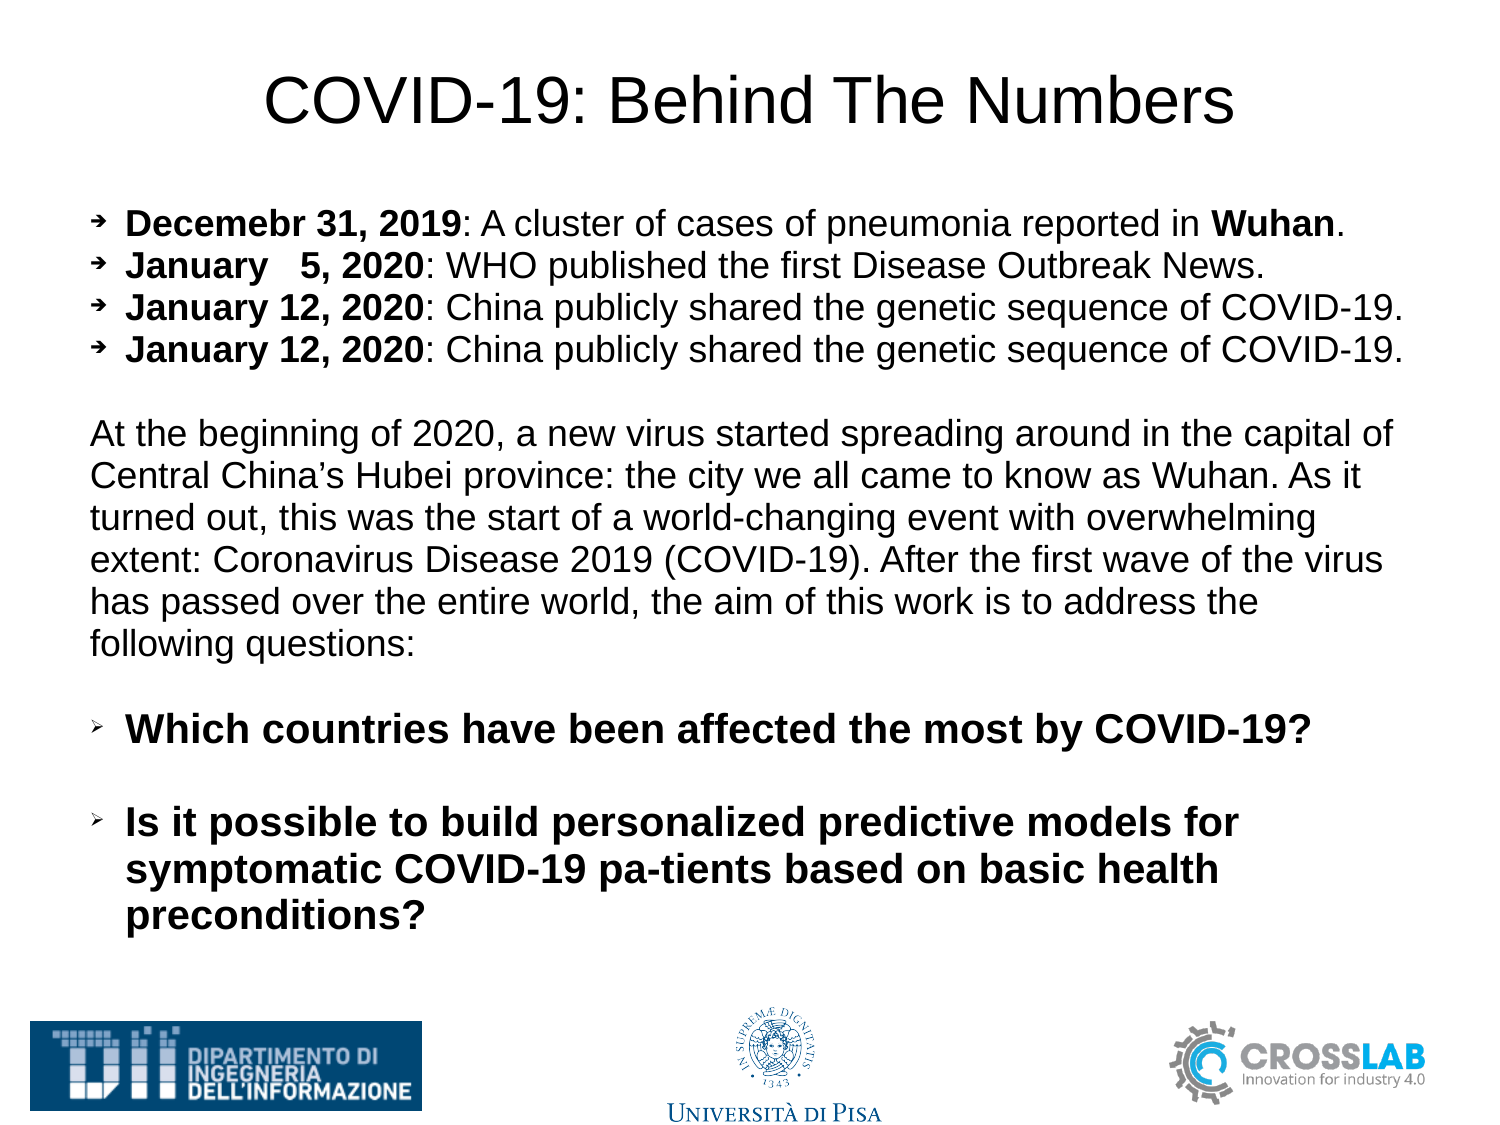

COVID-19: Behind The Numbers
Decemebr 31, 2019: A cluster of cases of pneumonia reported in Wuhan.
January 5, 2020: WHO published the first Disease Outbreak News.
January 12, 2020: China publicly shared the genetic sequence of COVID-19.
January 12, 2020: China publicly shared the genetic sequence of COVID-19.
At the beginning of 2020, a new virus started spreading around in the capital of Central China’s Hubei province: the city we all came to know as Wuhan. As it turned out, this was the start of a world-changing event with overwhelming extent: Coronavirus Disease 2019 (COVID-19). After the first wave of the virus has passed over the entire world, the aim of this work is to address the following questions:
Which countries have been affected the most by COVID-19?
Is it possible to build personalized predictive models for symptomatic COVID-19 pa-tients based on basic health preconditions?